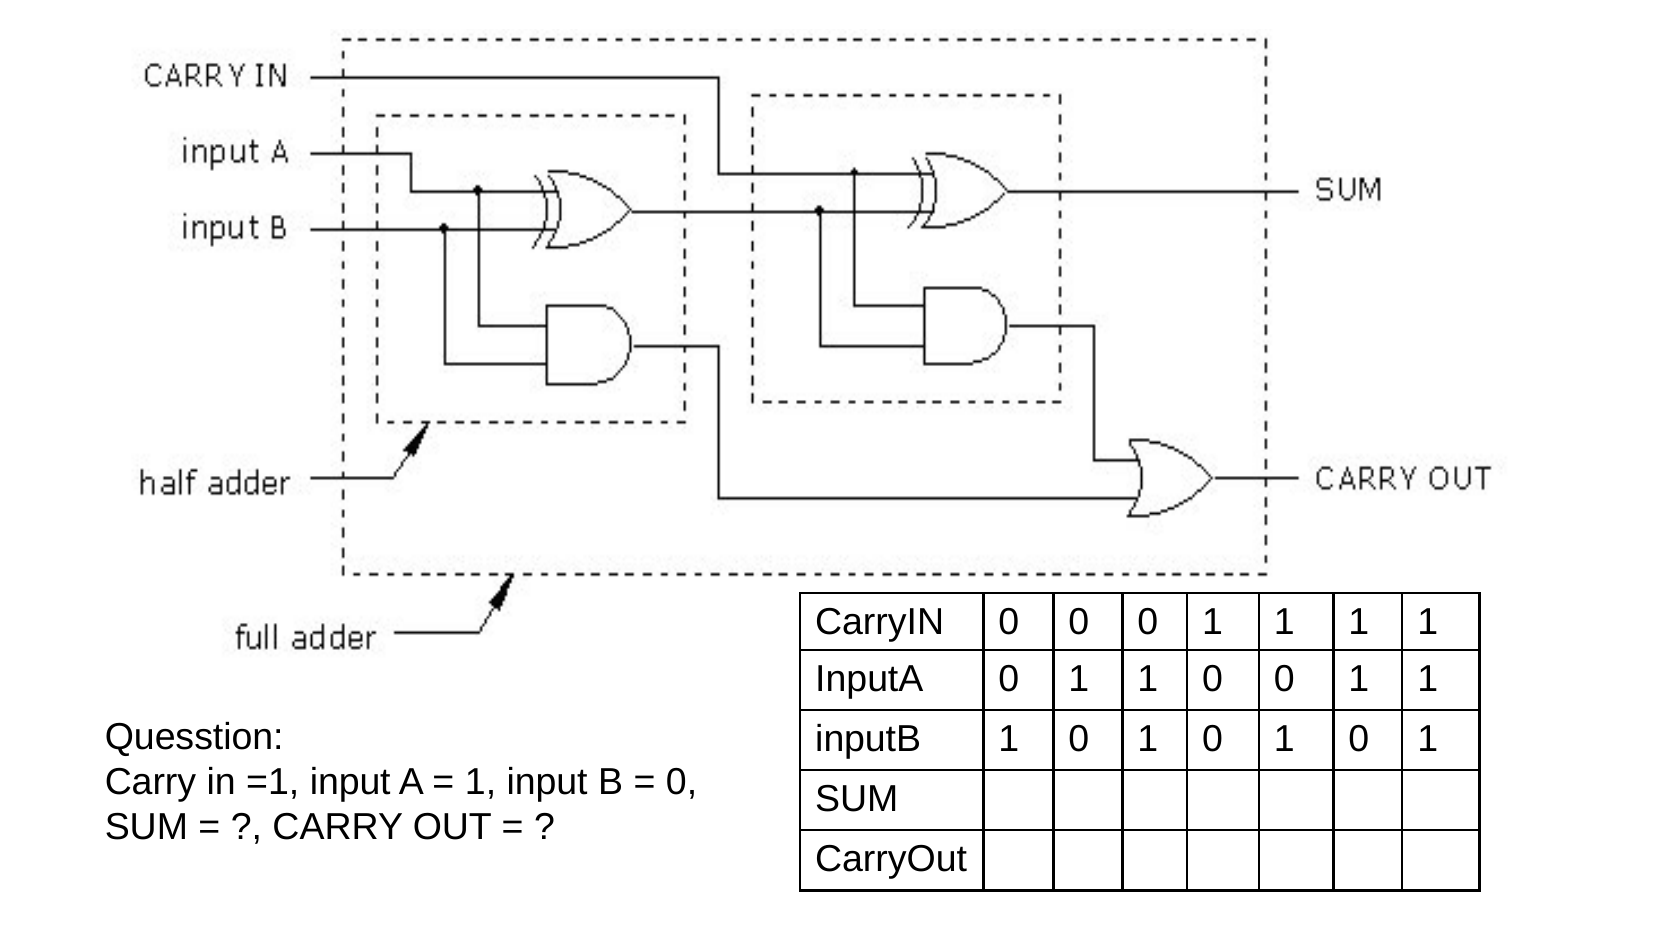

| CarryIN | 0 | 0 | 0 | 1 | 1 | 1 | 1 |
| --- | --- | --- | --- | --- | --- | --- | --- |
| InputA | 0 | 1 | 1 | 0 | 0 | 1 | 1 |
| inputB | 1 | 0 | 1 | 0 | 1 | 0 | 1 |
| SUM | | | | | | | |
| CarryOut | | | | | | | |
Quesstion:
Carry in =1, input A = 1, input B = 0,
SUM = ?, CARRY OUT = ?